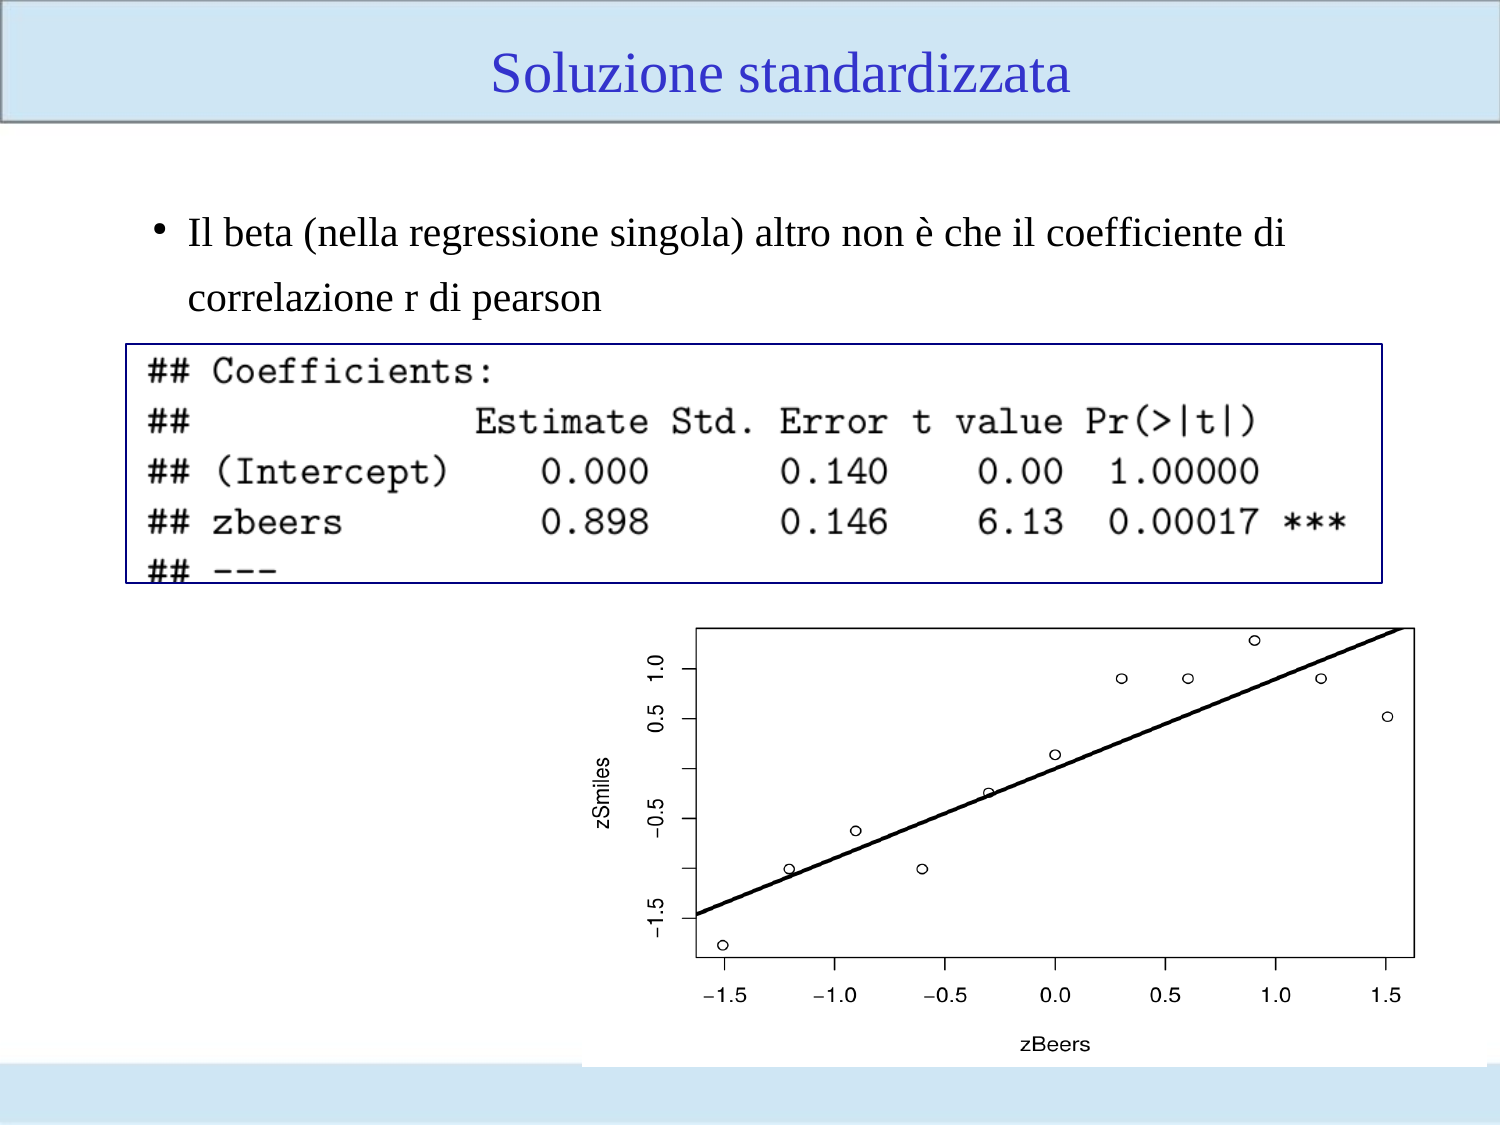

# Soluzione standardizzata
Il beta (nella regressione singola) altro non è che il coefficiente di correlazione r di pearson
62